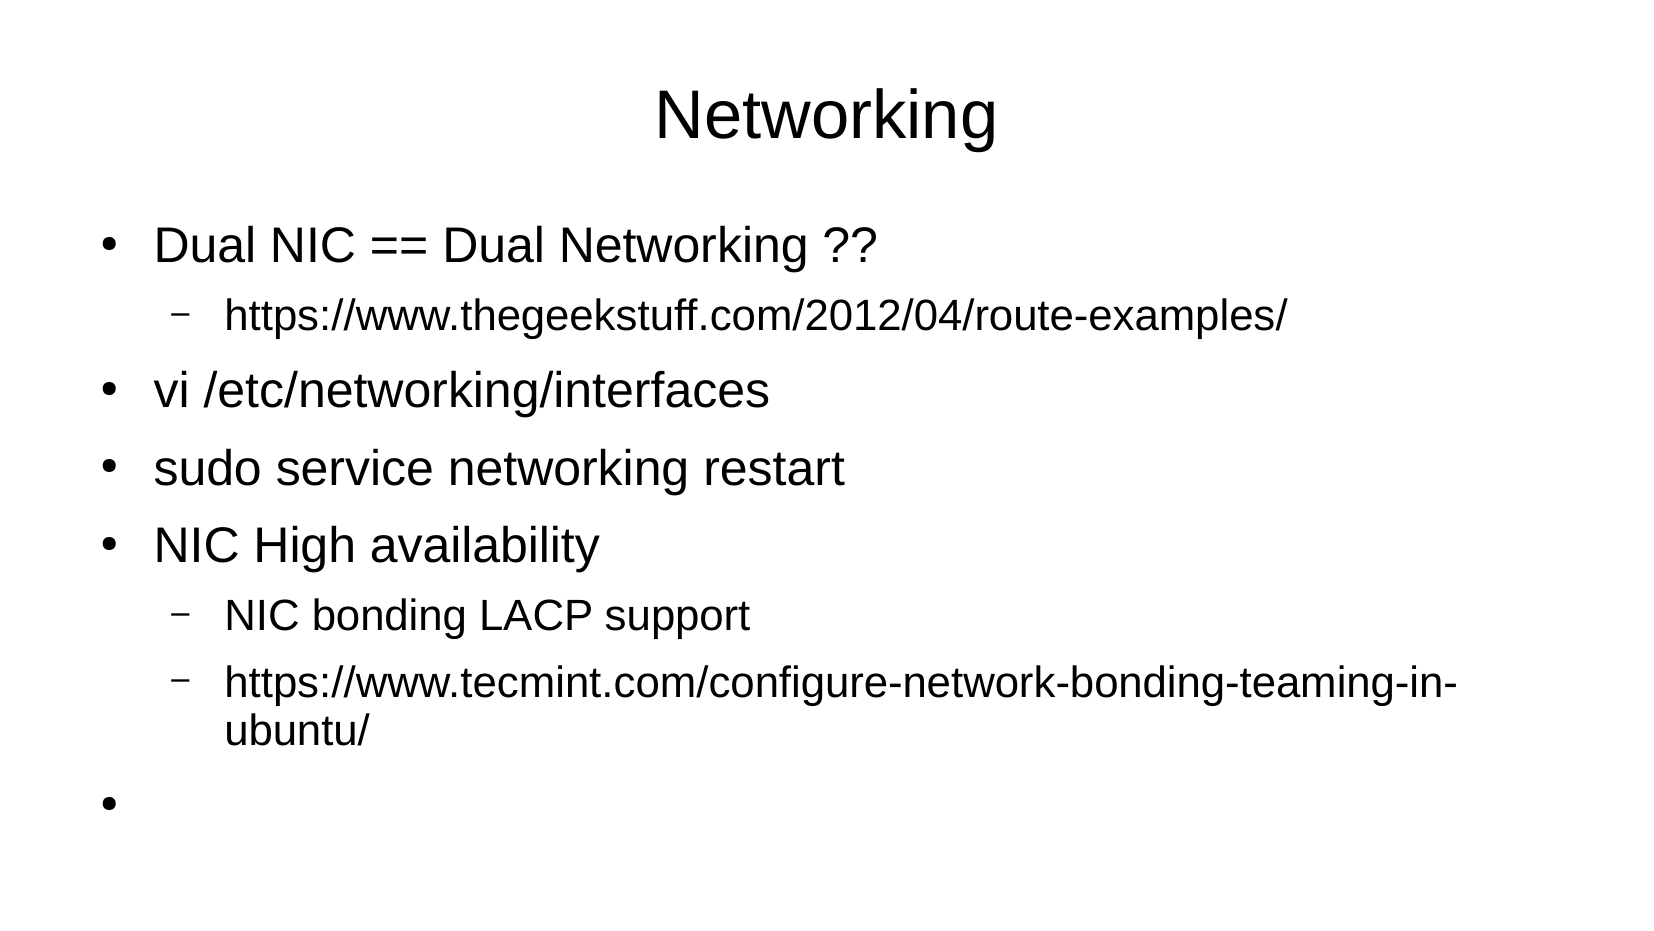

# Networking
Dual NIC == Dual Networking ??
https://www.thegeekstuff.com/2012/04/route-examples/
vi /etc/networking/interfaces
sudo service networking restart
NIC High availability
NIC bonding LACP support
https://www.tecmint.com/configure-network-bonding-teaming-in-ubuntu/